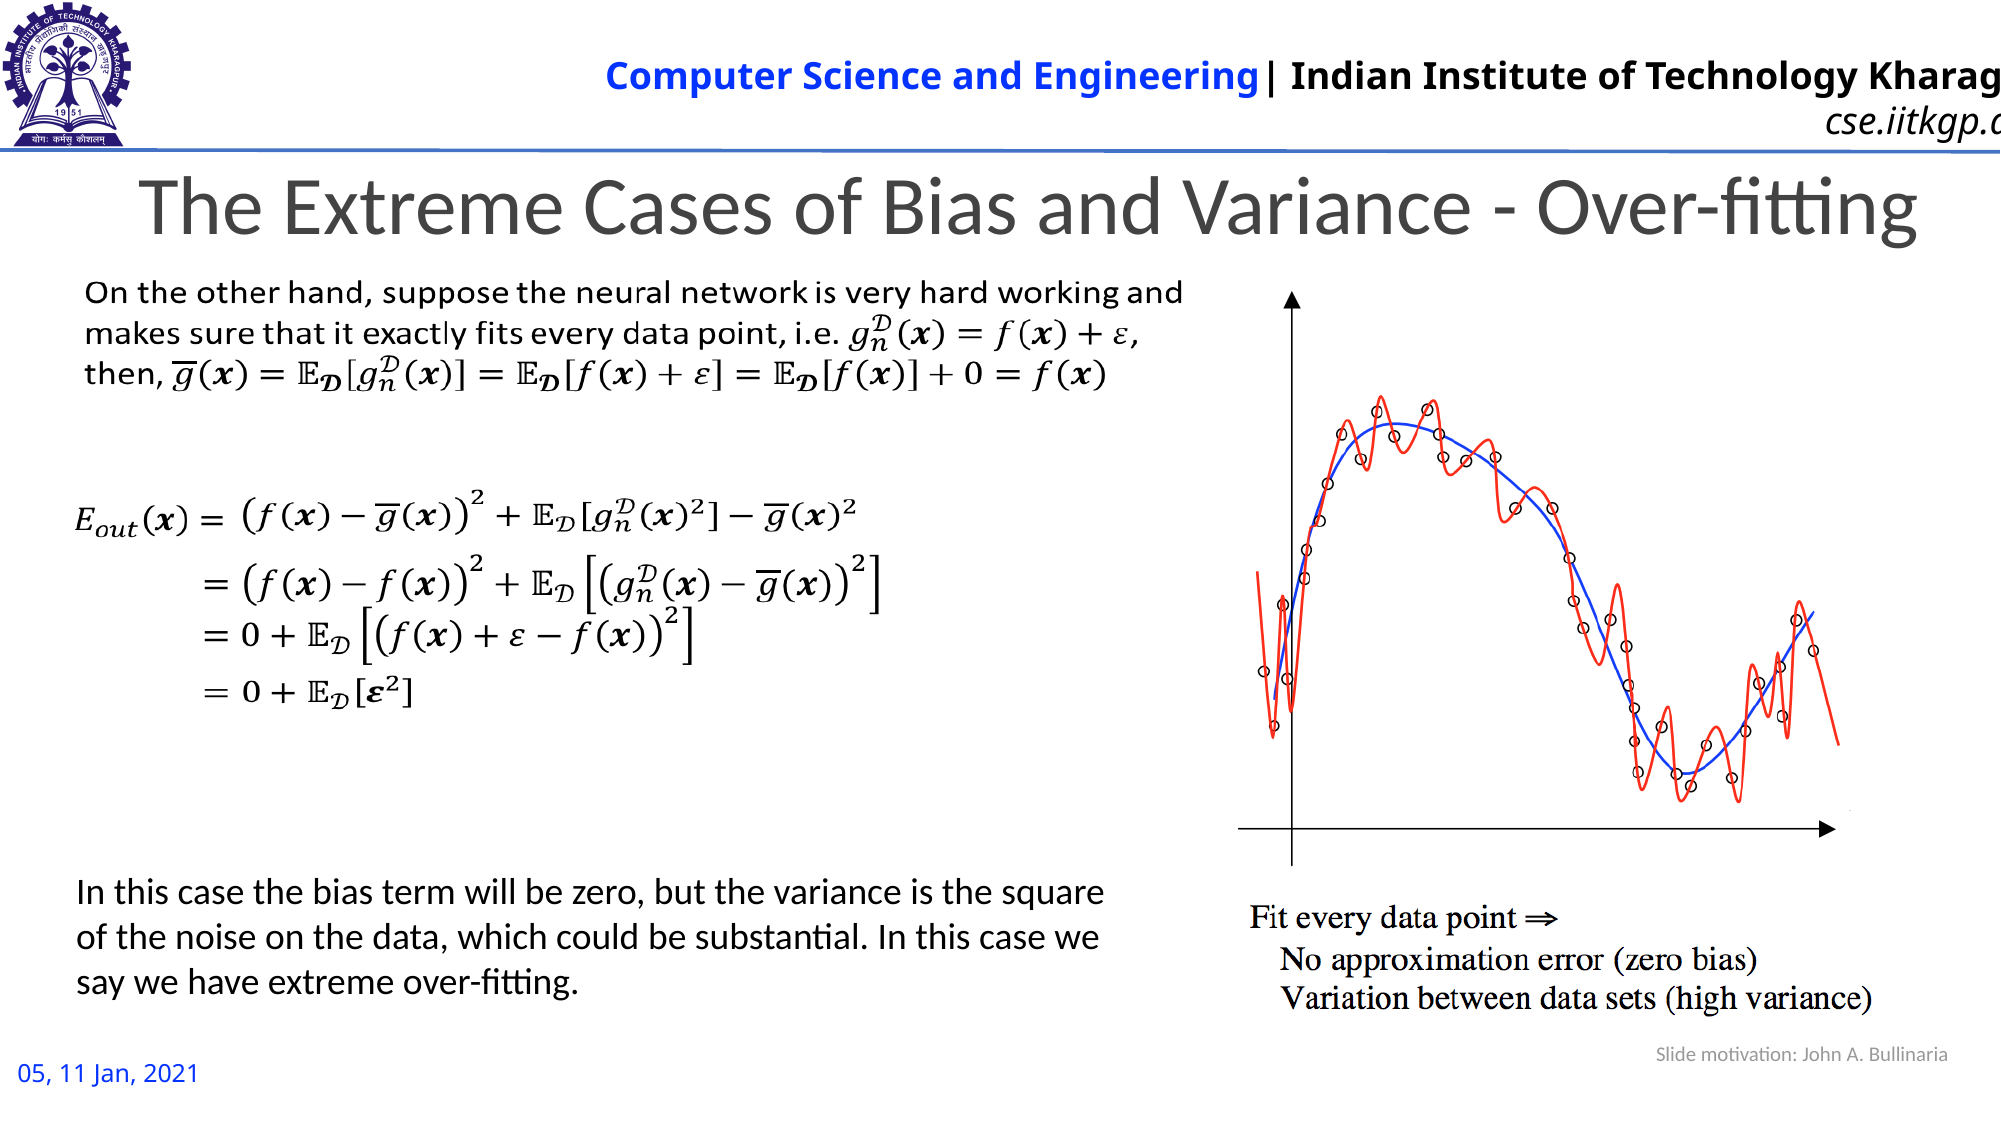

The Extreme Cases of Bias and Variance - Over-fitting
In this case the bias term will be zero, but the variance is the square of the noise on the data, which could be substantial. In this case we say we have extreme over-fitting.
Slide motivation: John A. Bullinaria
05, 11 Jan, 2021